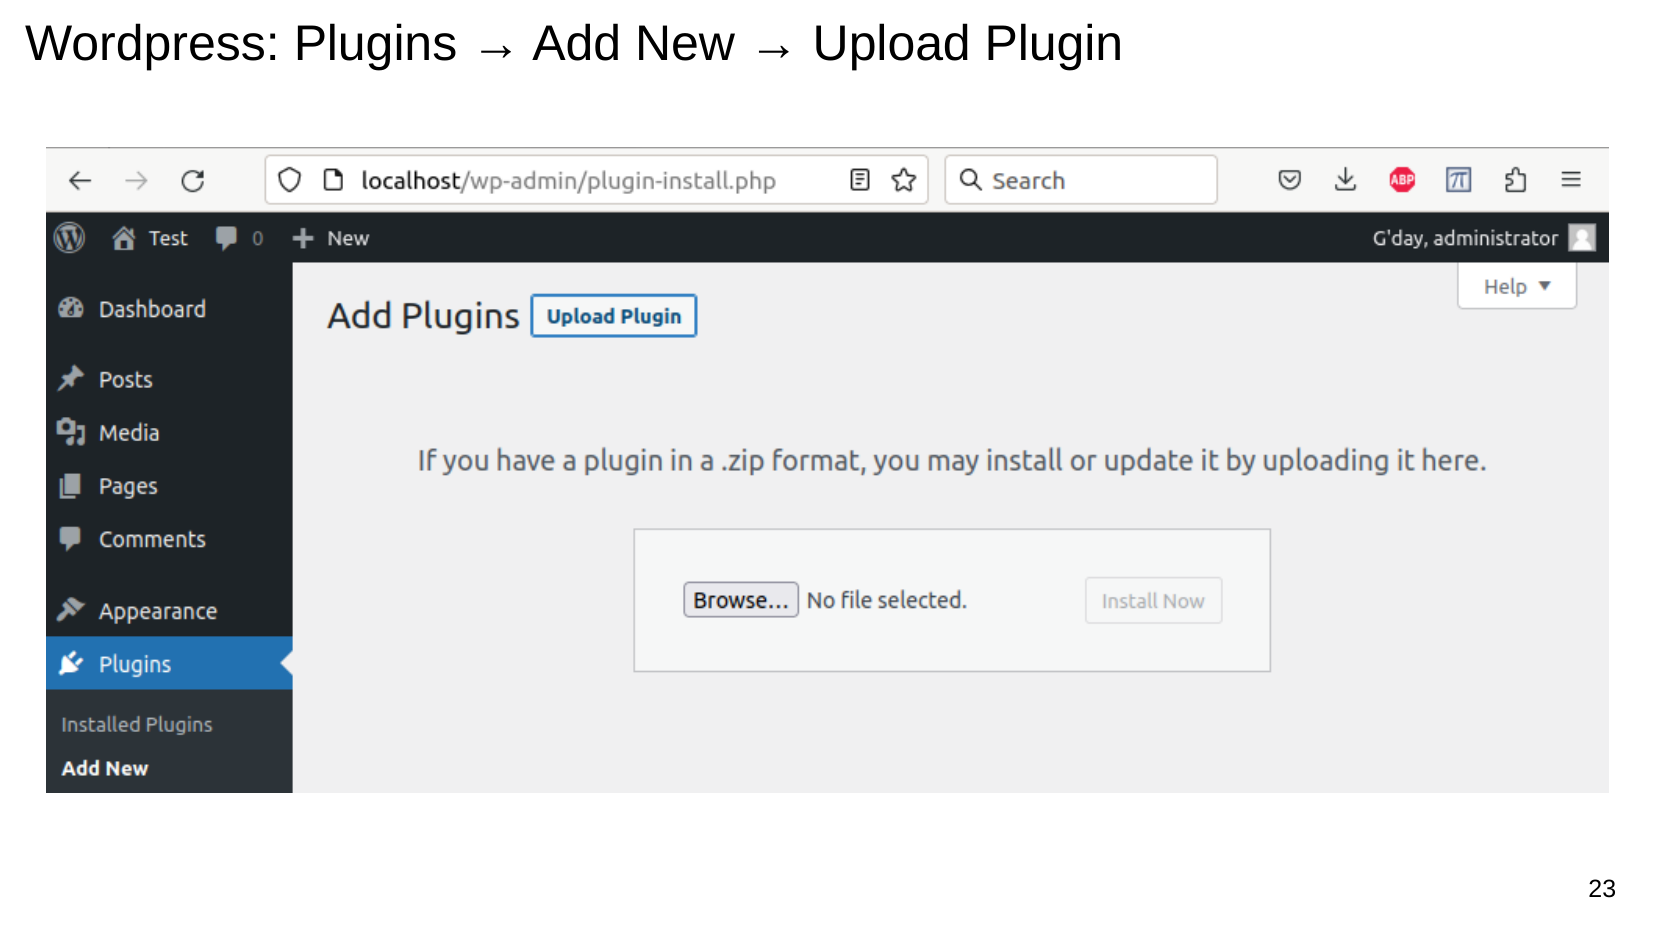

# Wordpress: Plugins → Add New → Upload Plugin